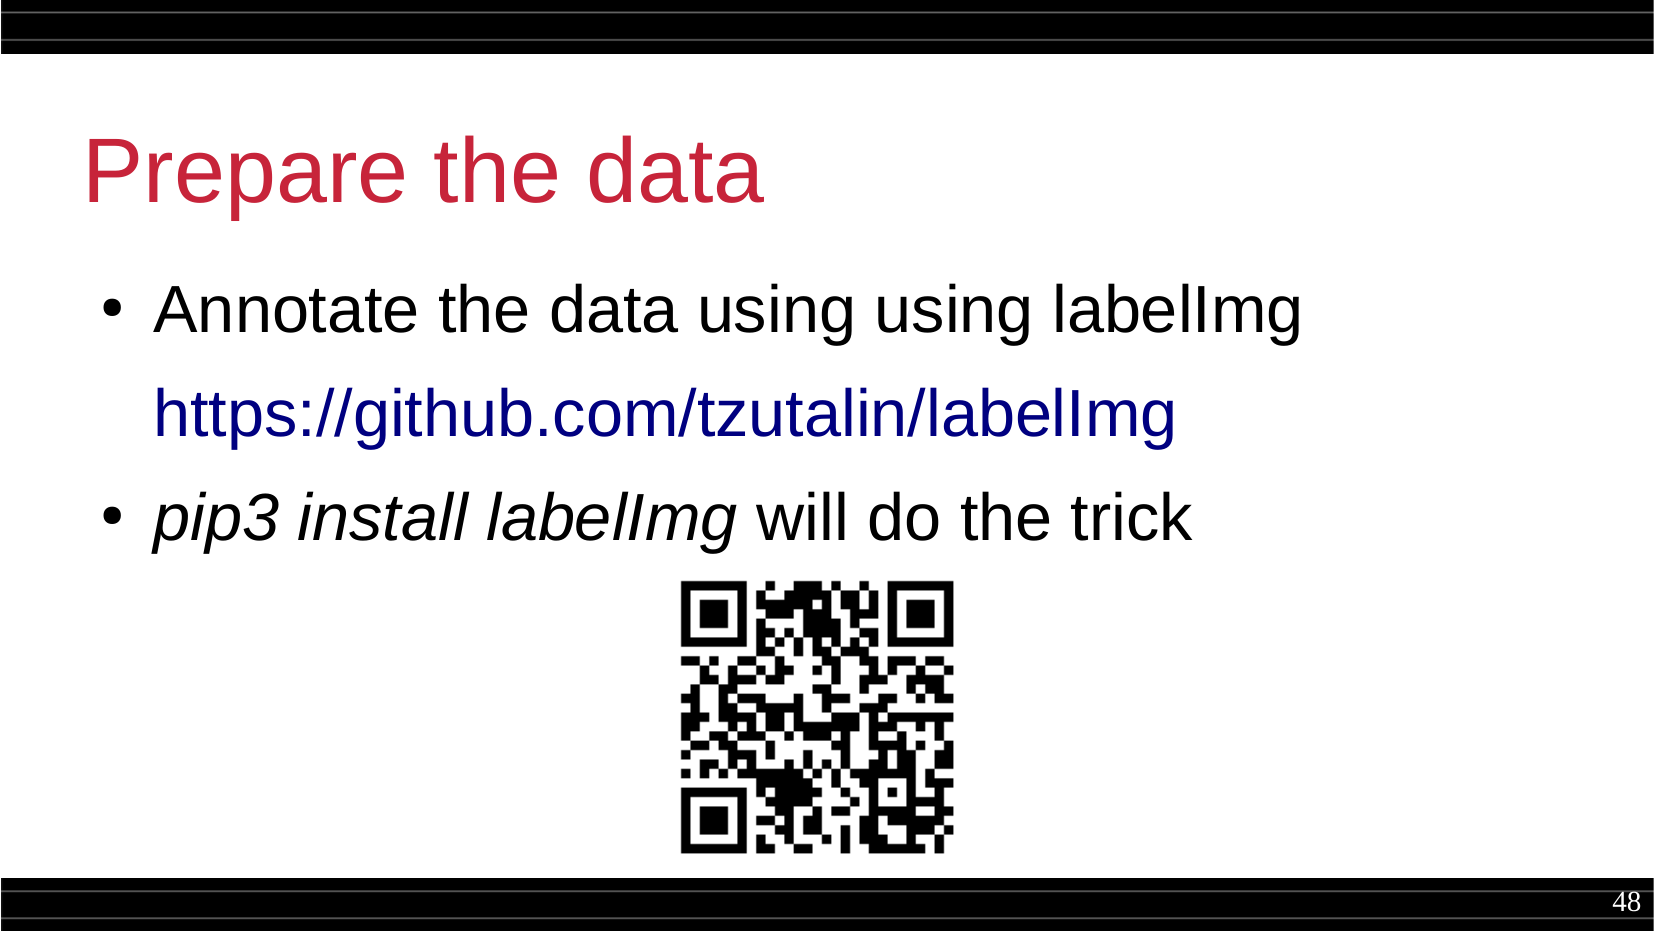

# Prepare the data
Annotate the data using using labelImg
https://github.com/tzutalin/labelImg
pip3 install labelImg will do the trick